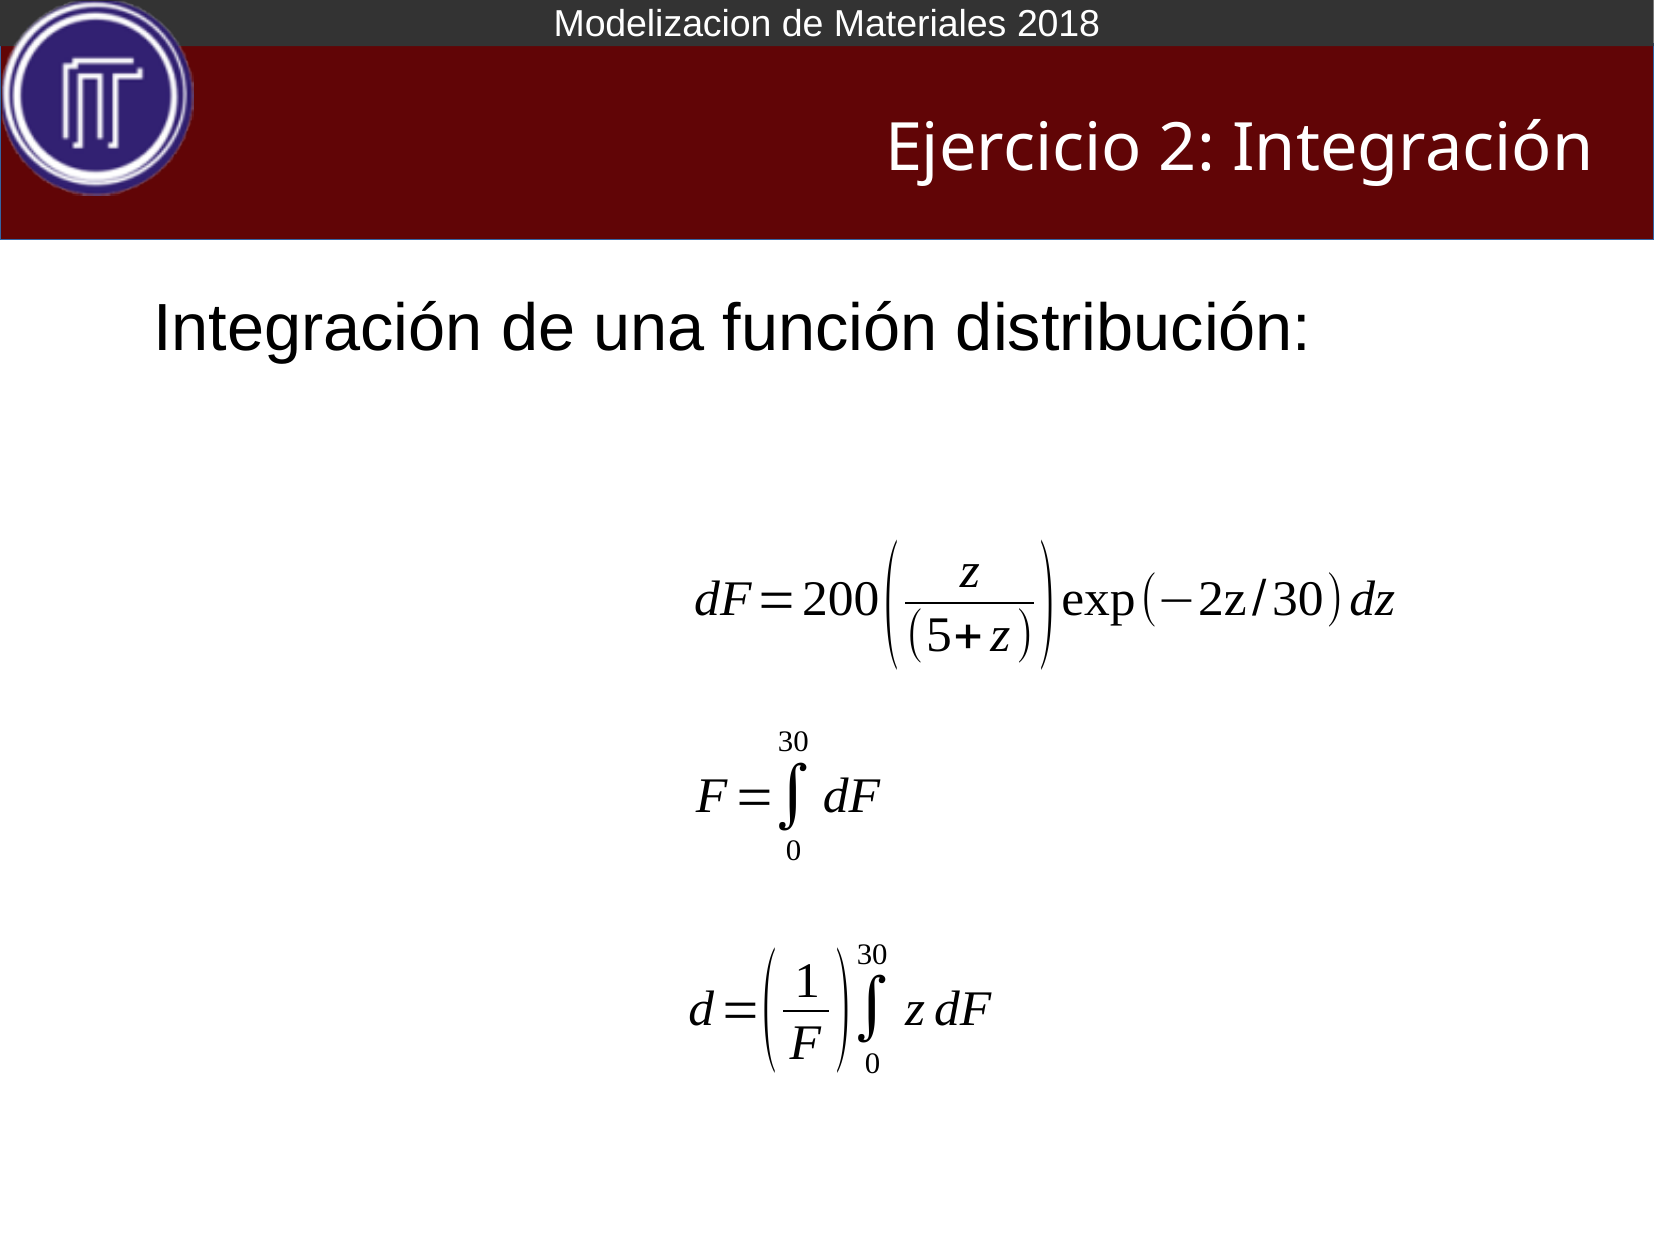

# Ejercicio 2: Integración
Integración de una función distribución: